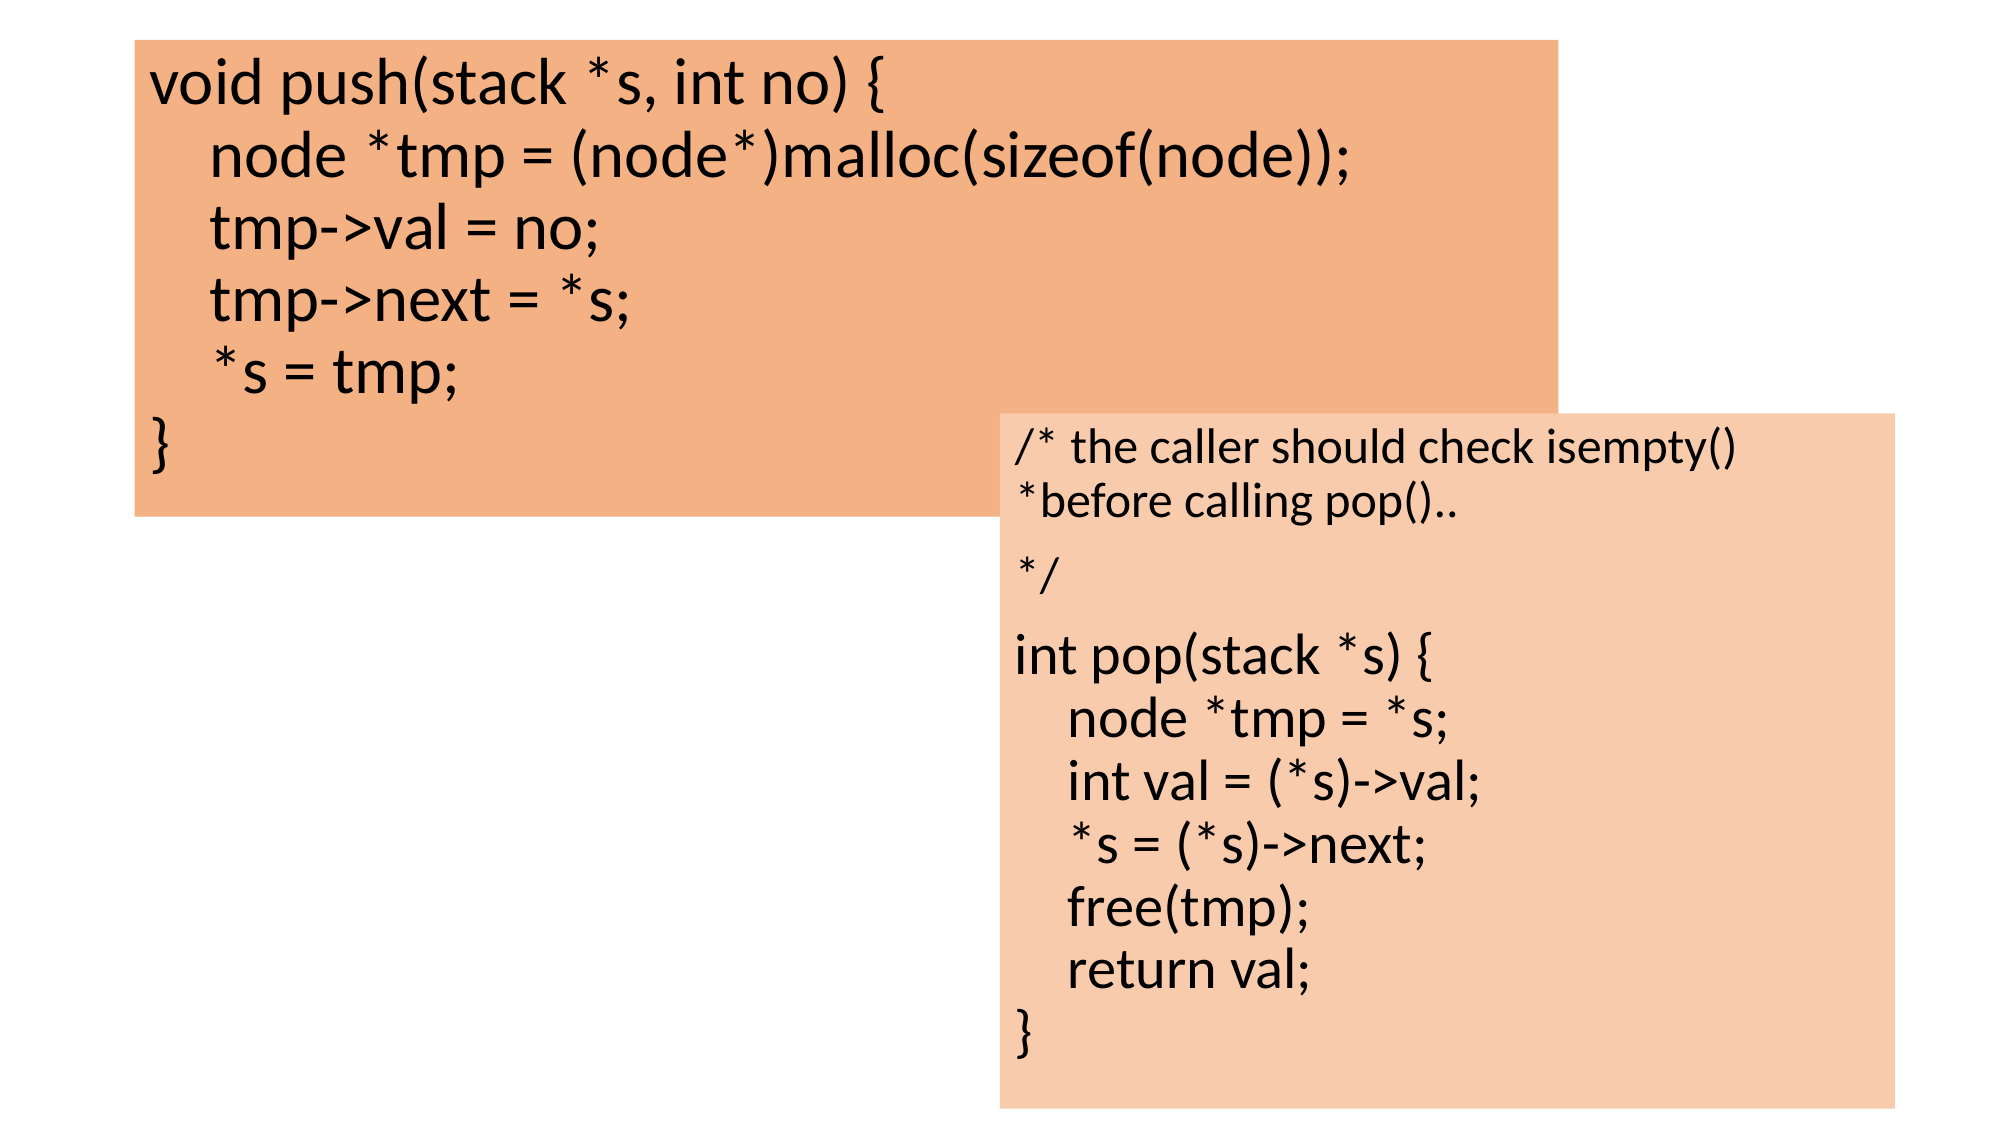

void push(stack *s, int no) {
    node *tmp = (node*)malloc(sizeof(node));
    tmp->val = no;
    tmp->next = *s;
    *s = tmp;
}
/* the caller should check isempty() *before calling pop()..
*/
int pop(stack *s) {
    node *tmp = *s;
    int val = (*s)->val;
    *s = (*s)->next;
    free(tmp);
    return val;
}